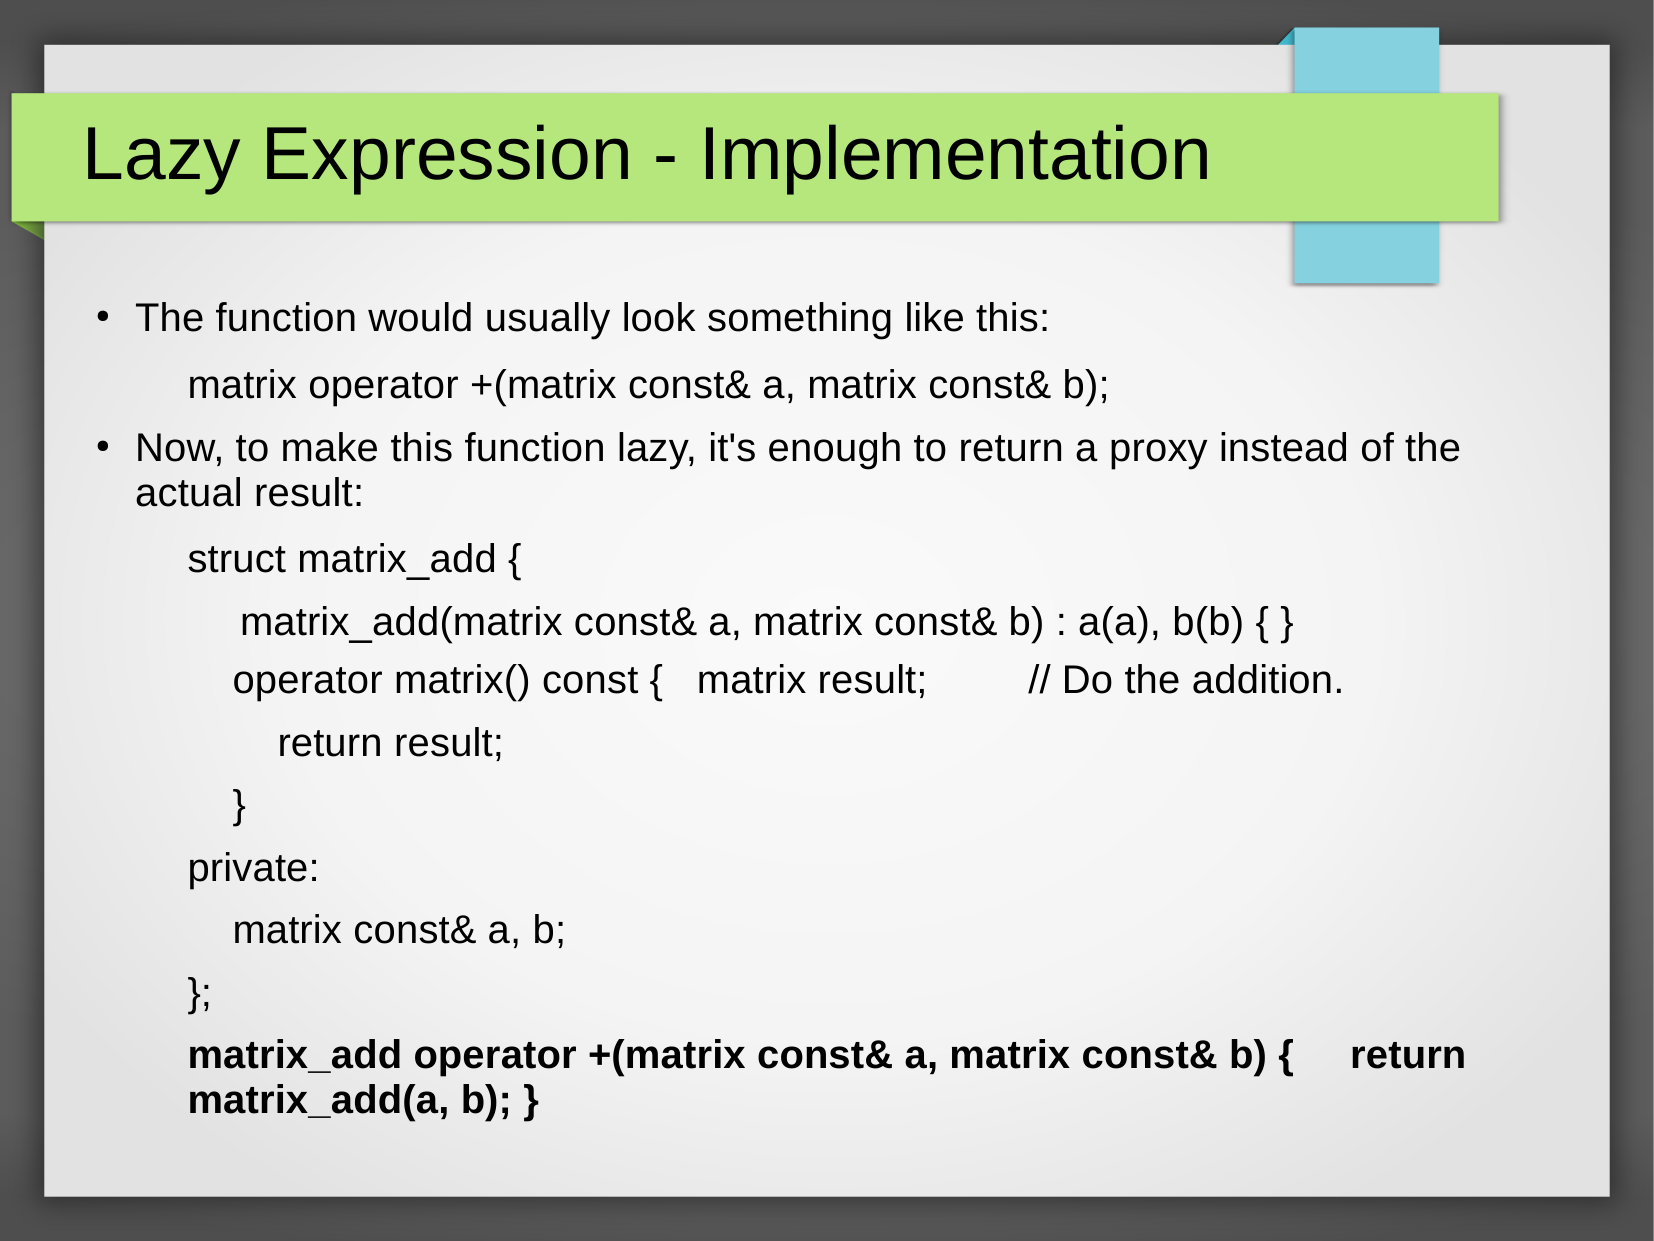

# Lazy Expression - Implementation
The function would usually look something like this:
matrix operator +(matrix const& a, matrix const& b);
Now, to make this function lazy, it's enough to return a proxy instead of the actual result:
struct matrix_add {
matrix_add(matrix const& a, matrix const& b) : a(a), b(b) { }
 operator matrix() const { matrix result; // Do the addition.
 return result;
 }
private:
 matrix const& a, b;
};
matrix_add operator +(matrix const& a, matrix const& b) { return matrix_add(a, b); }